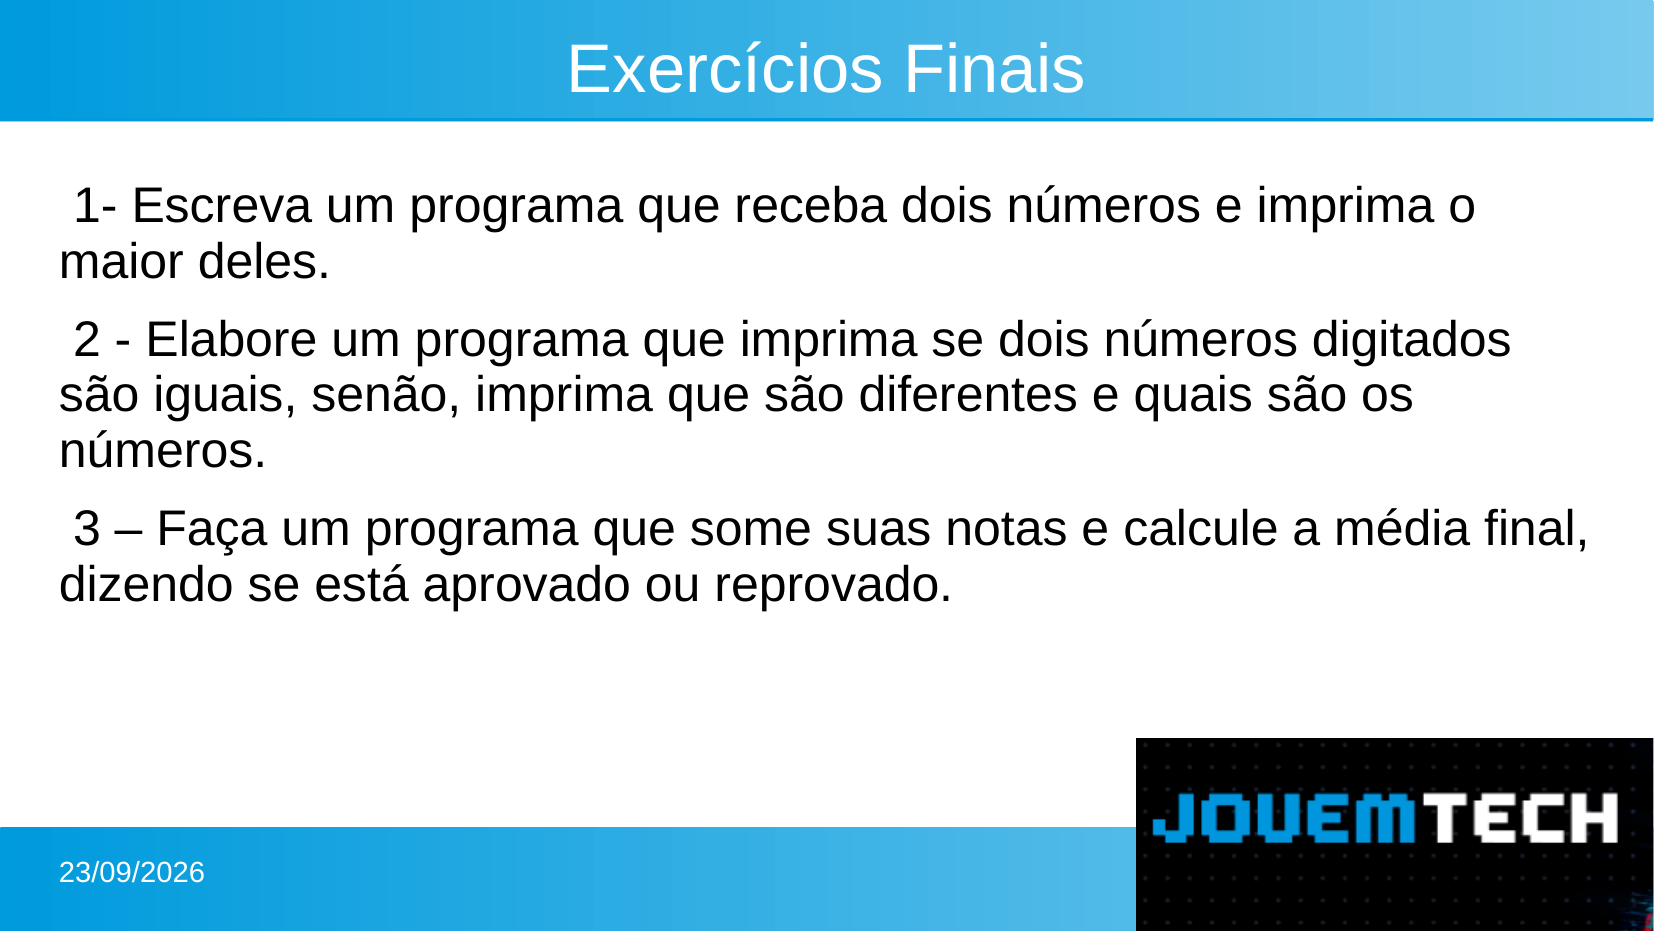

# Exercícios Finais
 1- Escreva um programa que receba dois números e imprima o maior deles.
 2 - Elabore um programa que imprima se dois números digitados são iguais, senão, imprima que são diferentes e quais são os números.
 3 – Faça um programa que some suas notas e calcule a média final, dizendo se está aprovado ou reprovado.
9